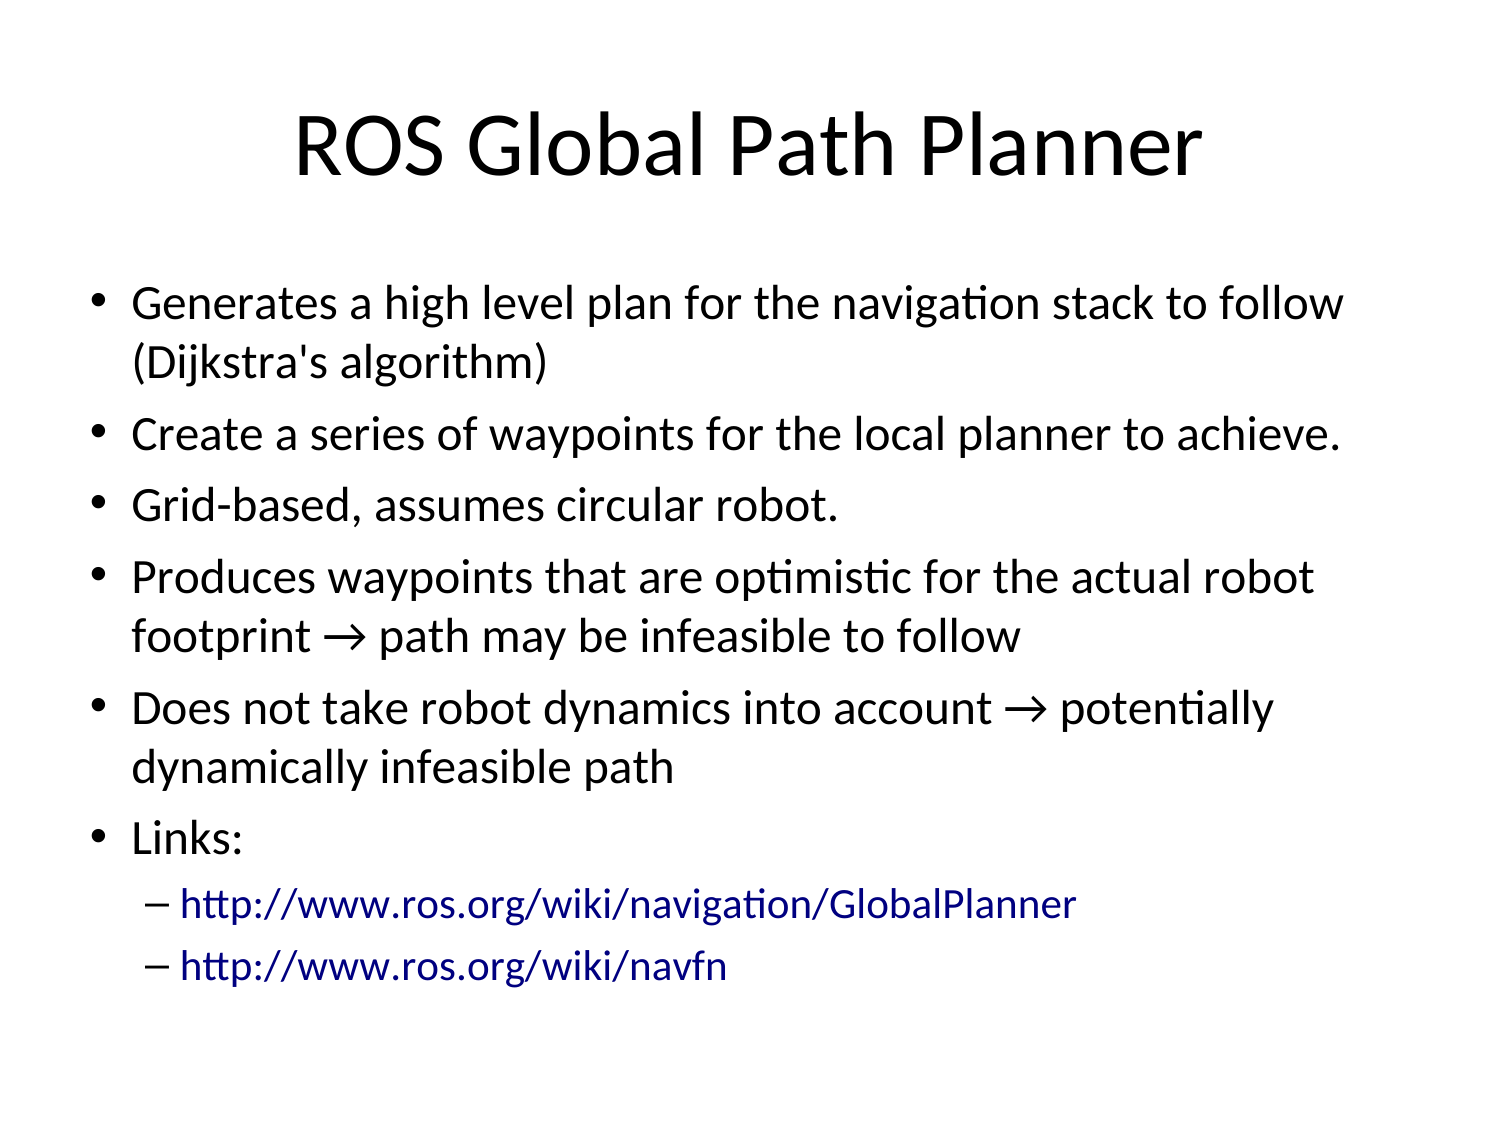

# ROS Global Path Planner
Generates a high level plan for the navigation stack to follow (Dijkstra's algorithm)
Create a series of waypoints for the local planner to achieve.
Grid-based, assumes circular robot.
Produces waypoints that are optimistic for the actual robot footprint → path may be infeasible to follow
Does not take robot dynamics into account → potentially dynamically infeasible path
Links:
http://www.ros.org/wiki/navigation/GlobalPlanner
http://www.ros.org/wiki/navfn